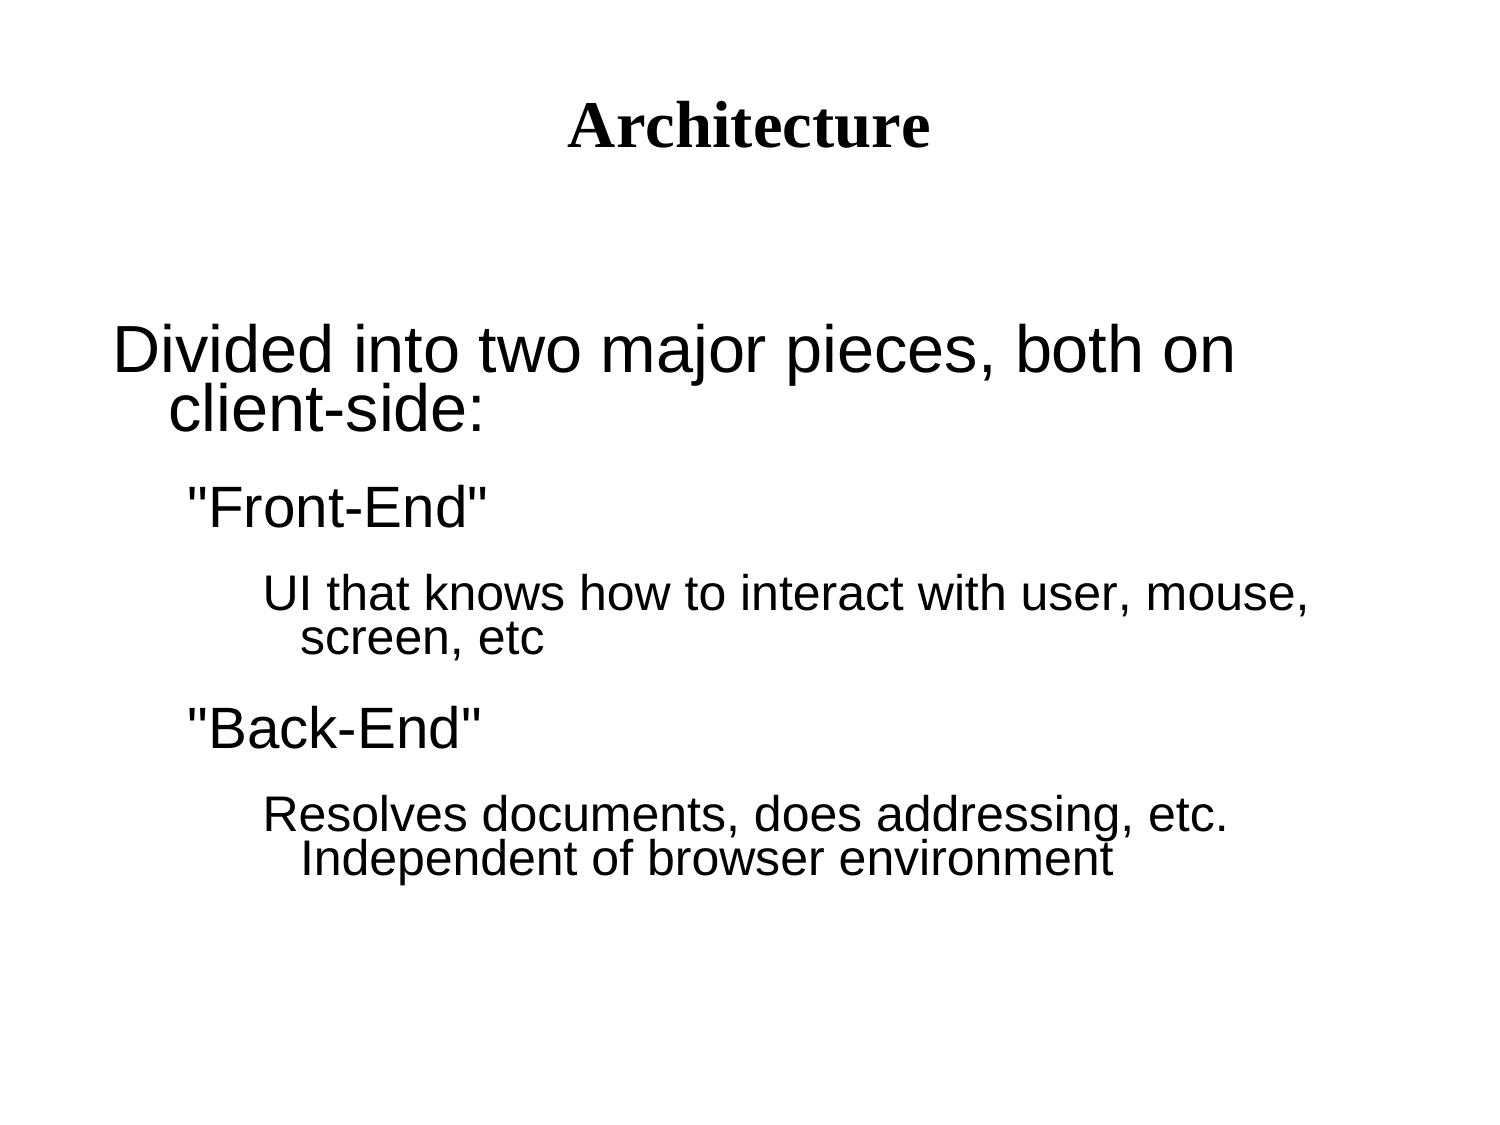

# Architecture
Divided into two major pieces, both on client-side:
"Front-End"
UI that knows how to interact with user, mouse, screen, etc
"Back-End"
Resolves documents, does addressing, etc. Independent of browser environment